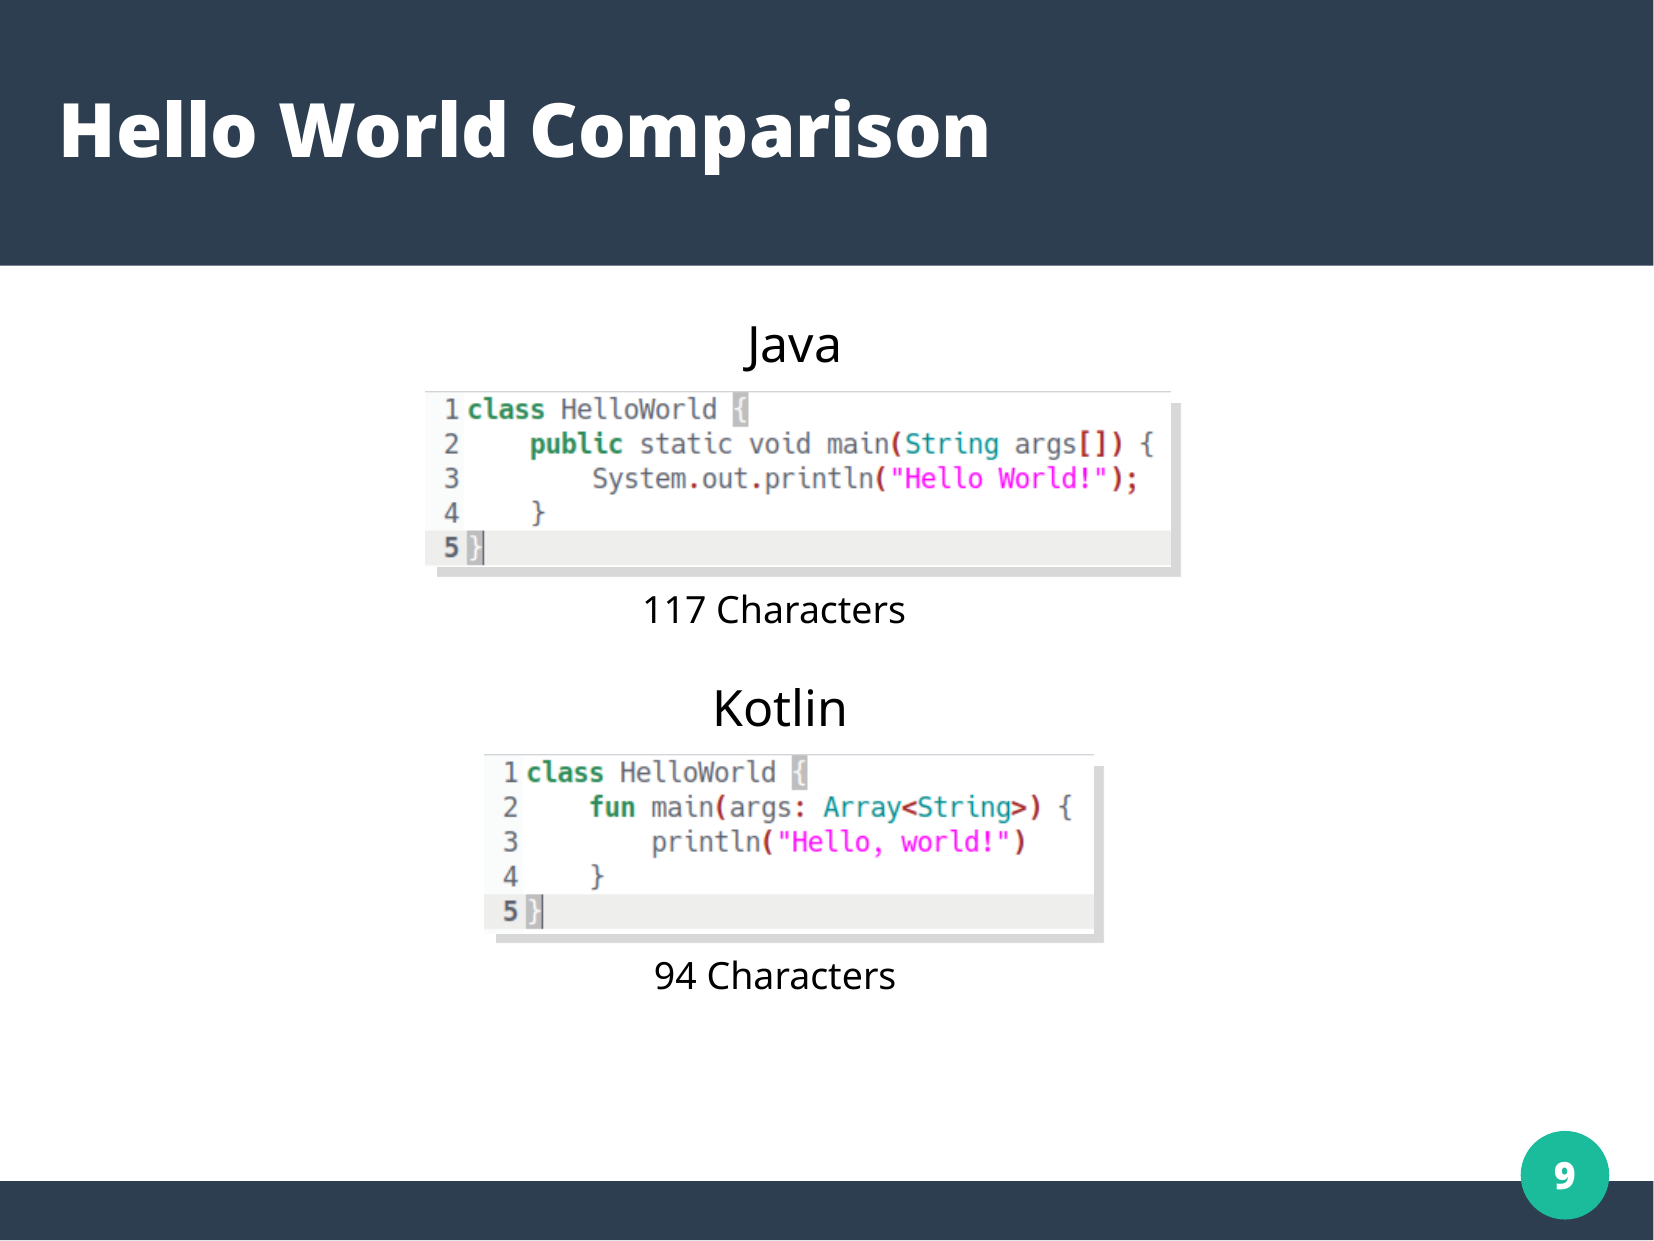

# Hello World Comparison
Java
117 Characters
Kotlin
94 Characters
9